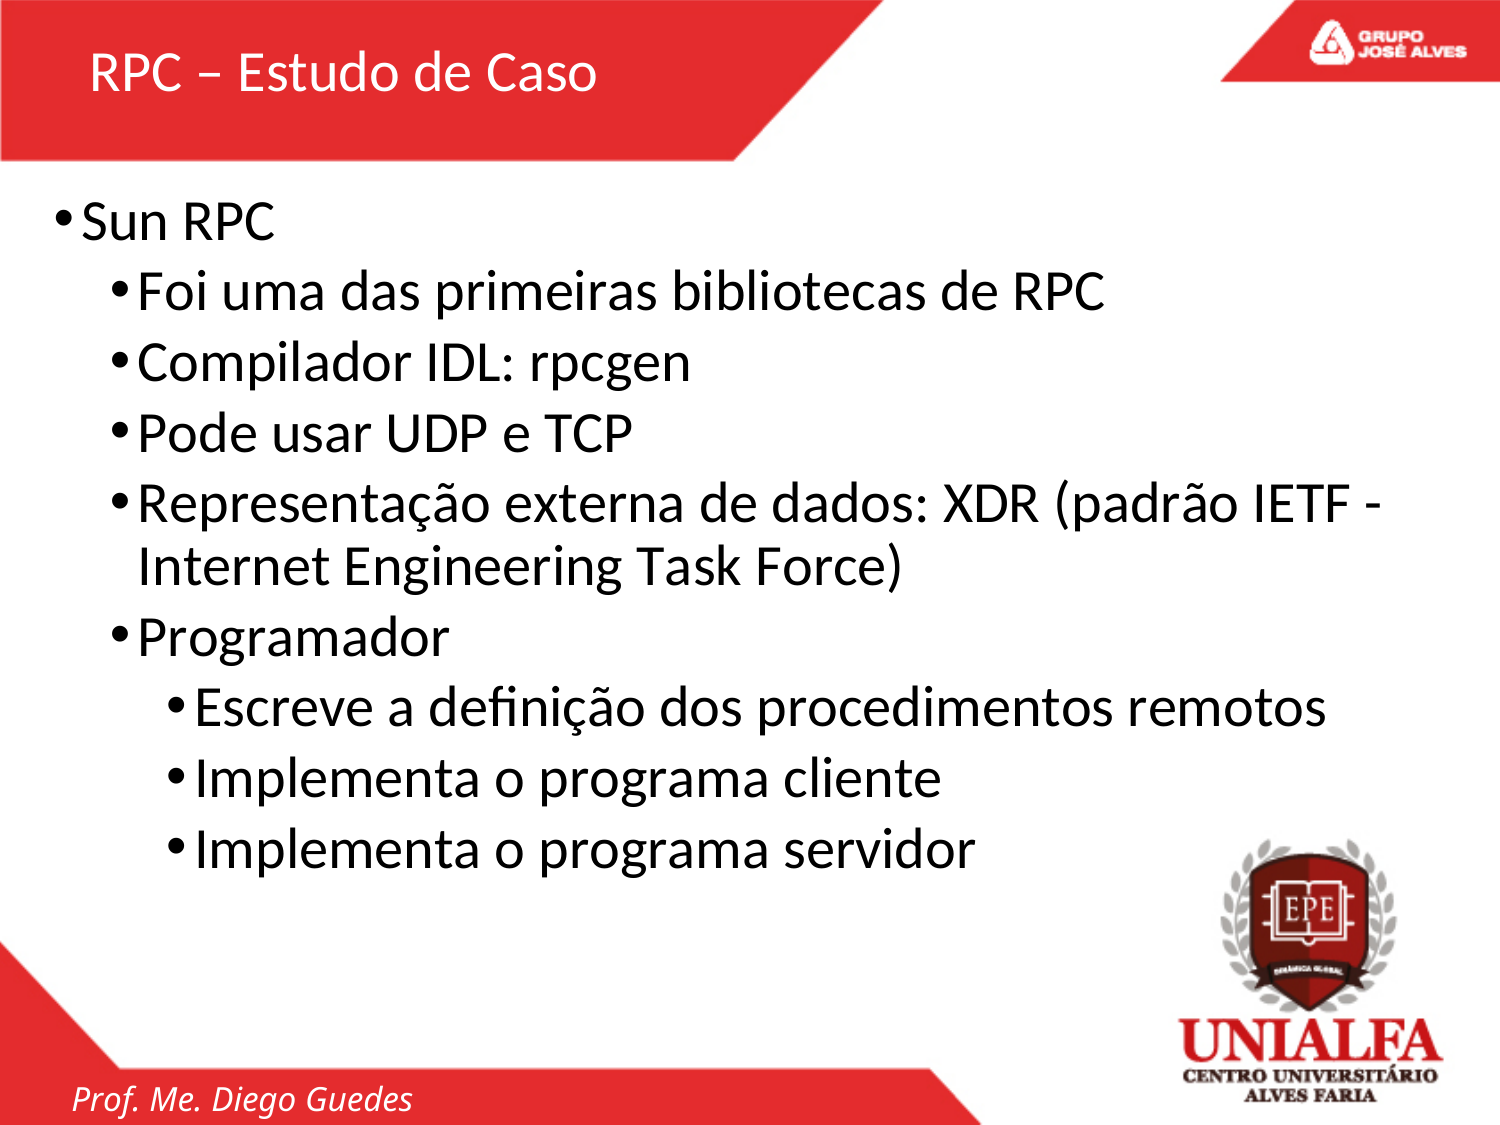

RPC – Estudo de Caso
# Sun RPC
Foi uma das primeiras bibliotecas de RPC
Compilador IDL: rpcgen
Pode usar UDP e TCP
Representação externa de dados: XDR (padrão IETF - Internet Engineering Task Force)
Programador
Escreve a definição dos procedimentos remotos
Implementa o programa cliente
Implementa o programa servidor
Prof. Me. Diego Guedes